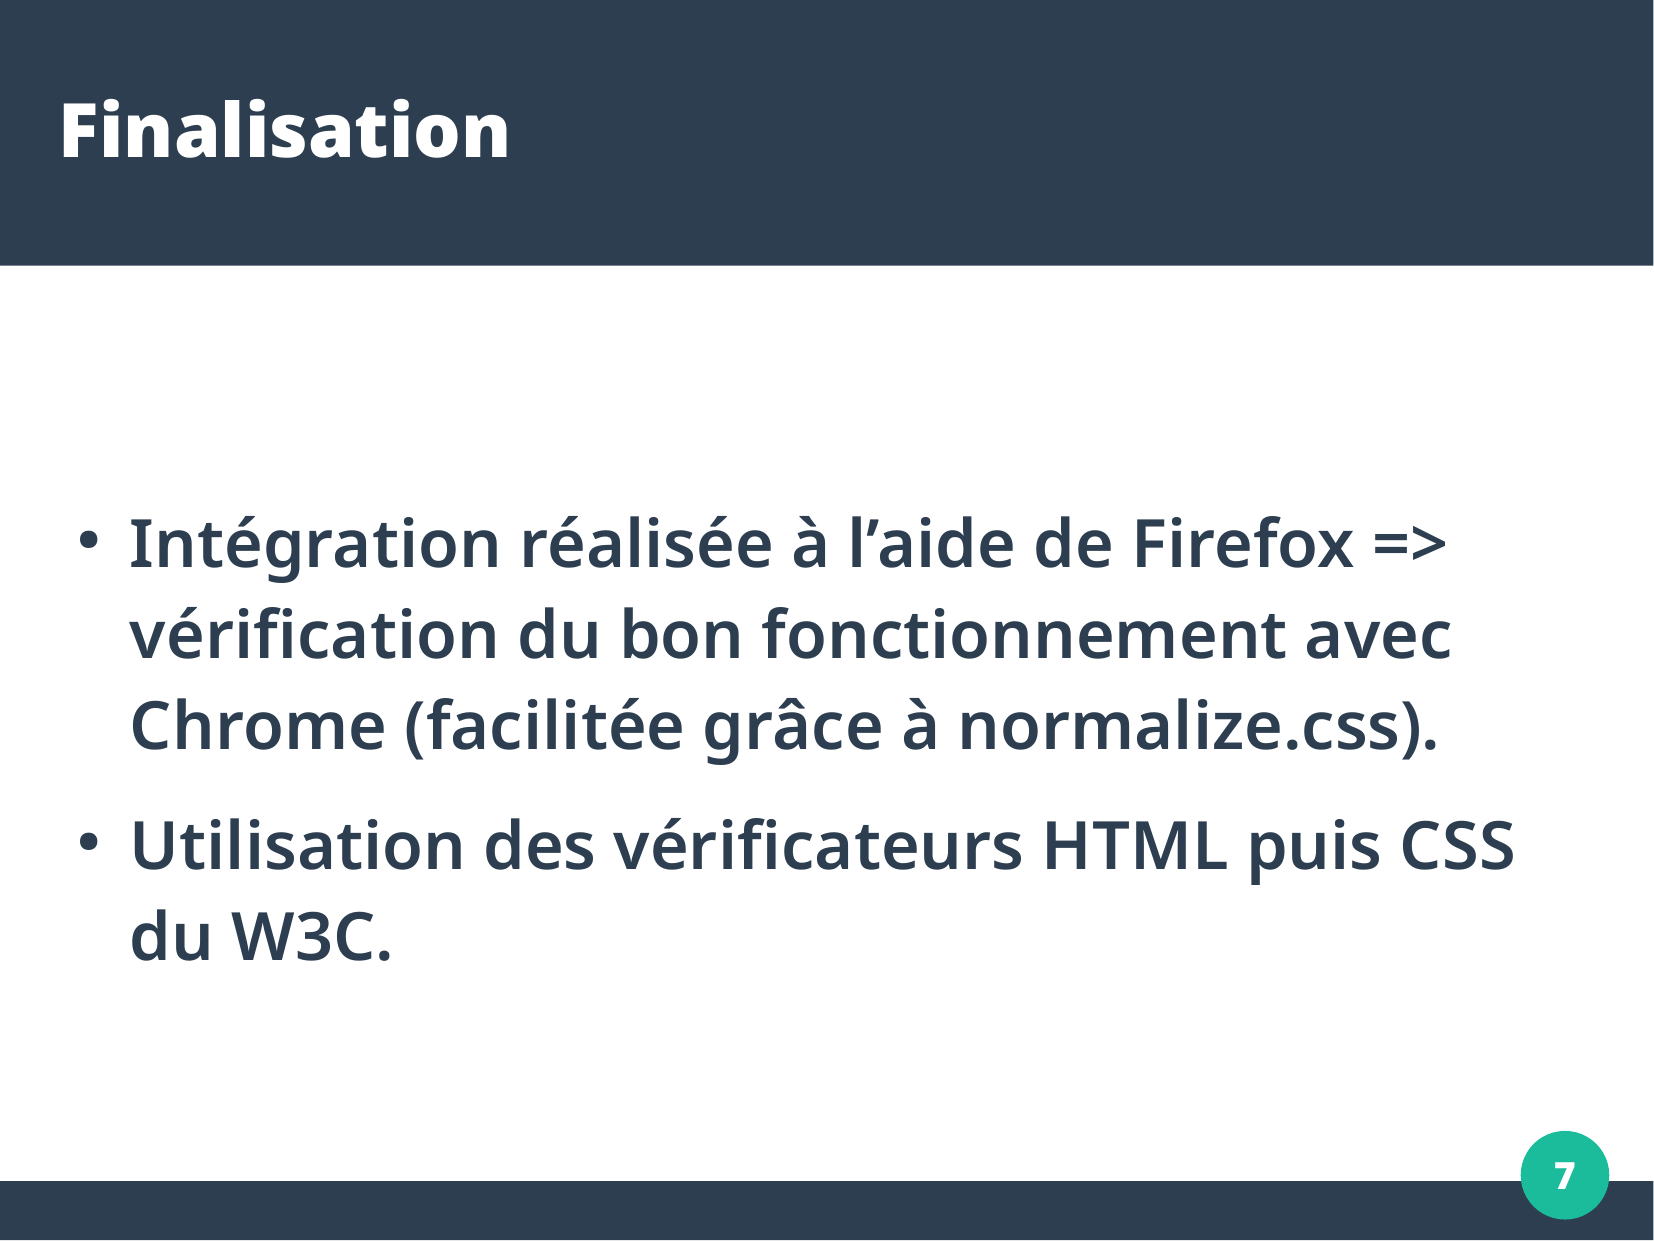

# Finalisation
Intégration réalisée à l’aide de Firefox => vérification du bon fonctionnement avec Chrome (facilitée grâce à normalize.css).
Utilisation des vérificateurs HTML puis CSS du W3C.
7